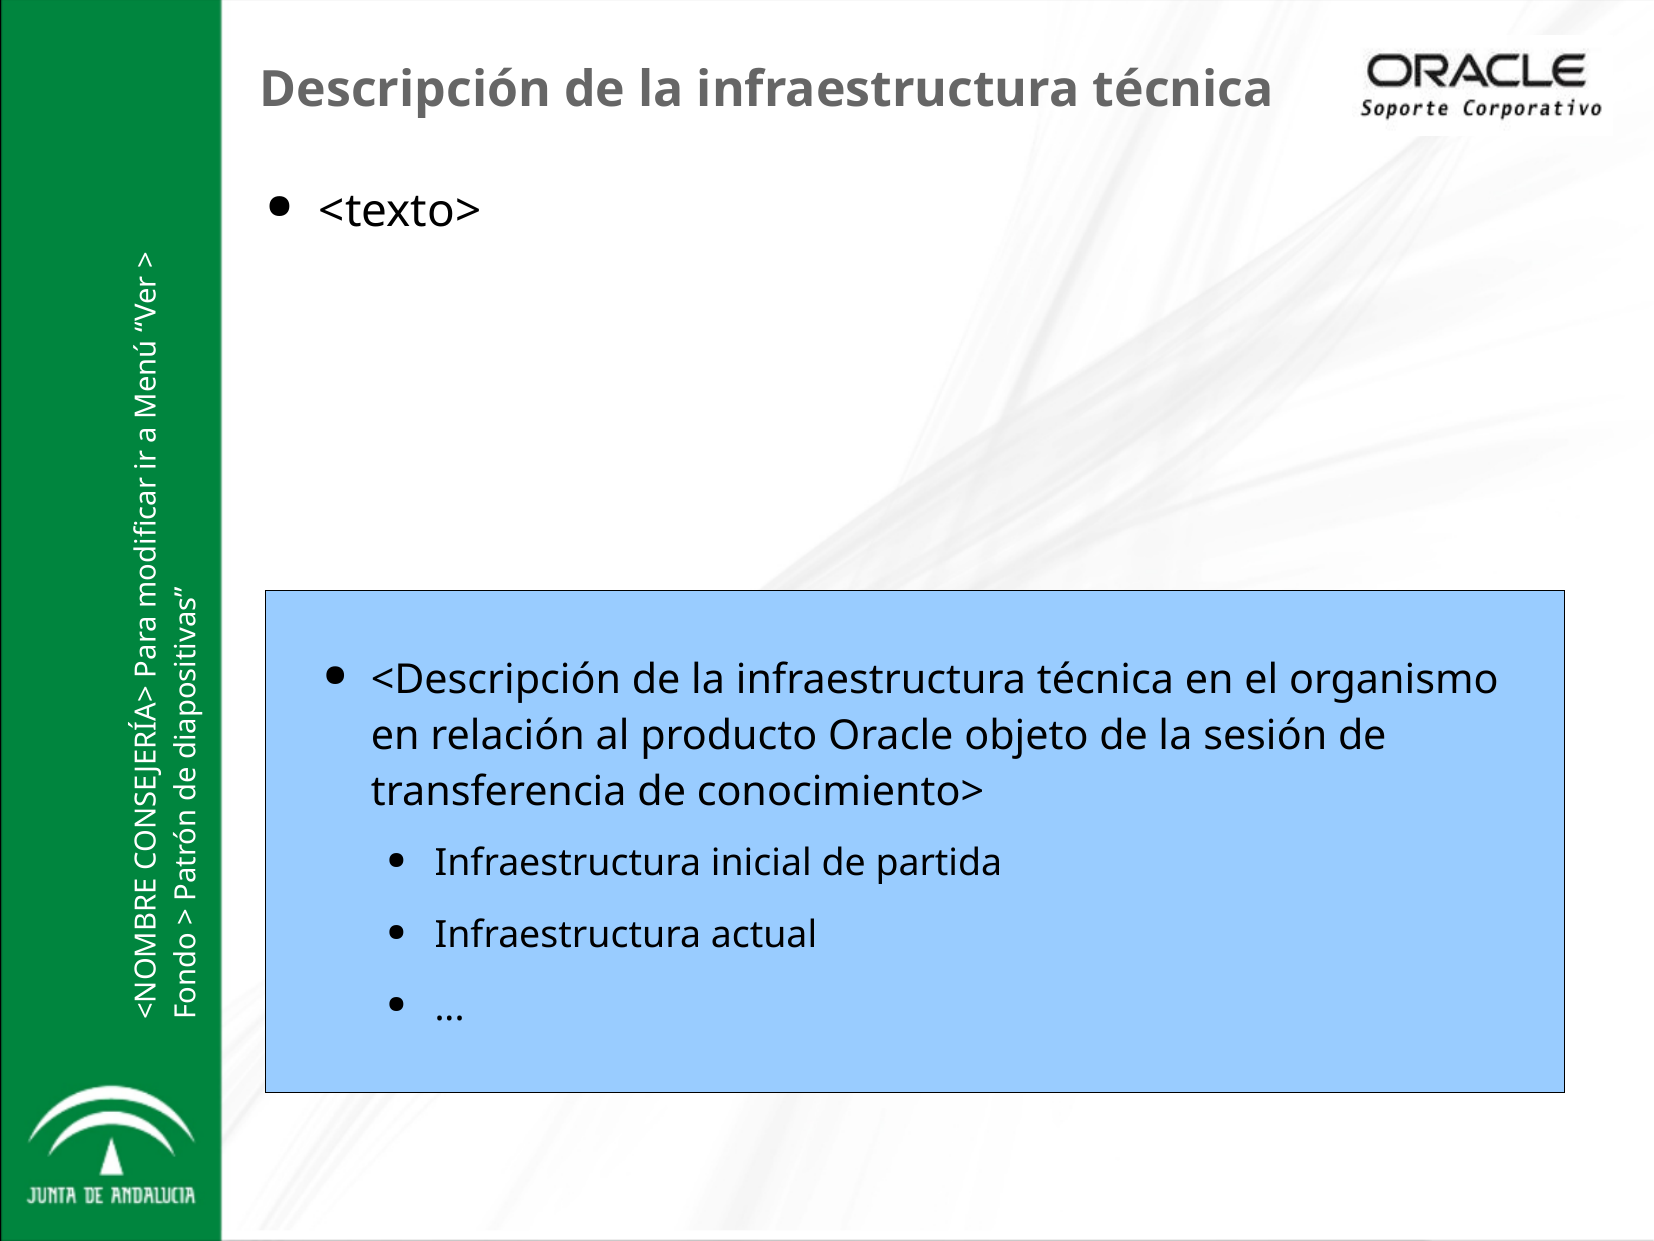

# Descripción de la infraestructura técnica
<texto>
<Descripción de la infraestructura técnica en el organismo en relación al producto Oracle objeto de la sesión de transferencia de conocimiento>
Infraestructura inicial de partida
Infraestructura actual
...